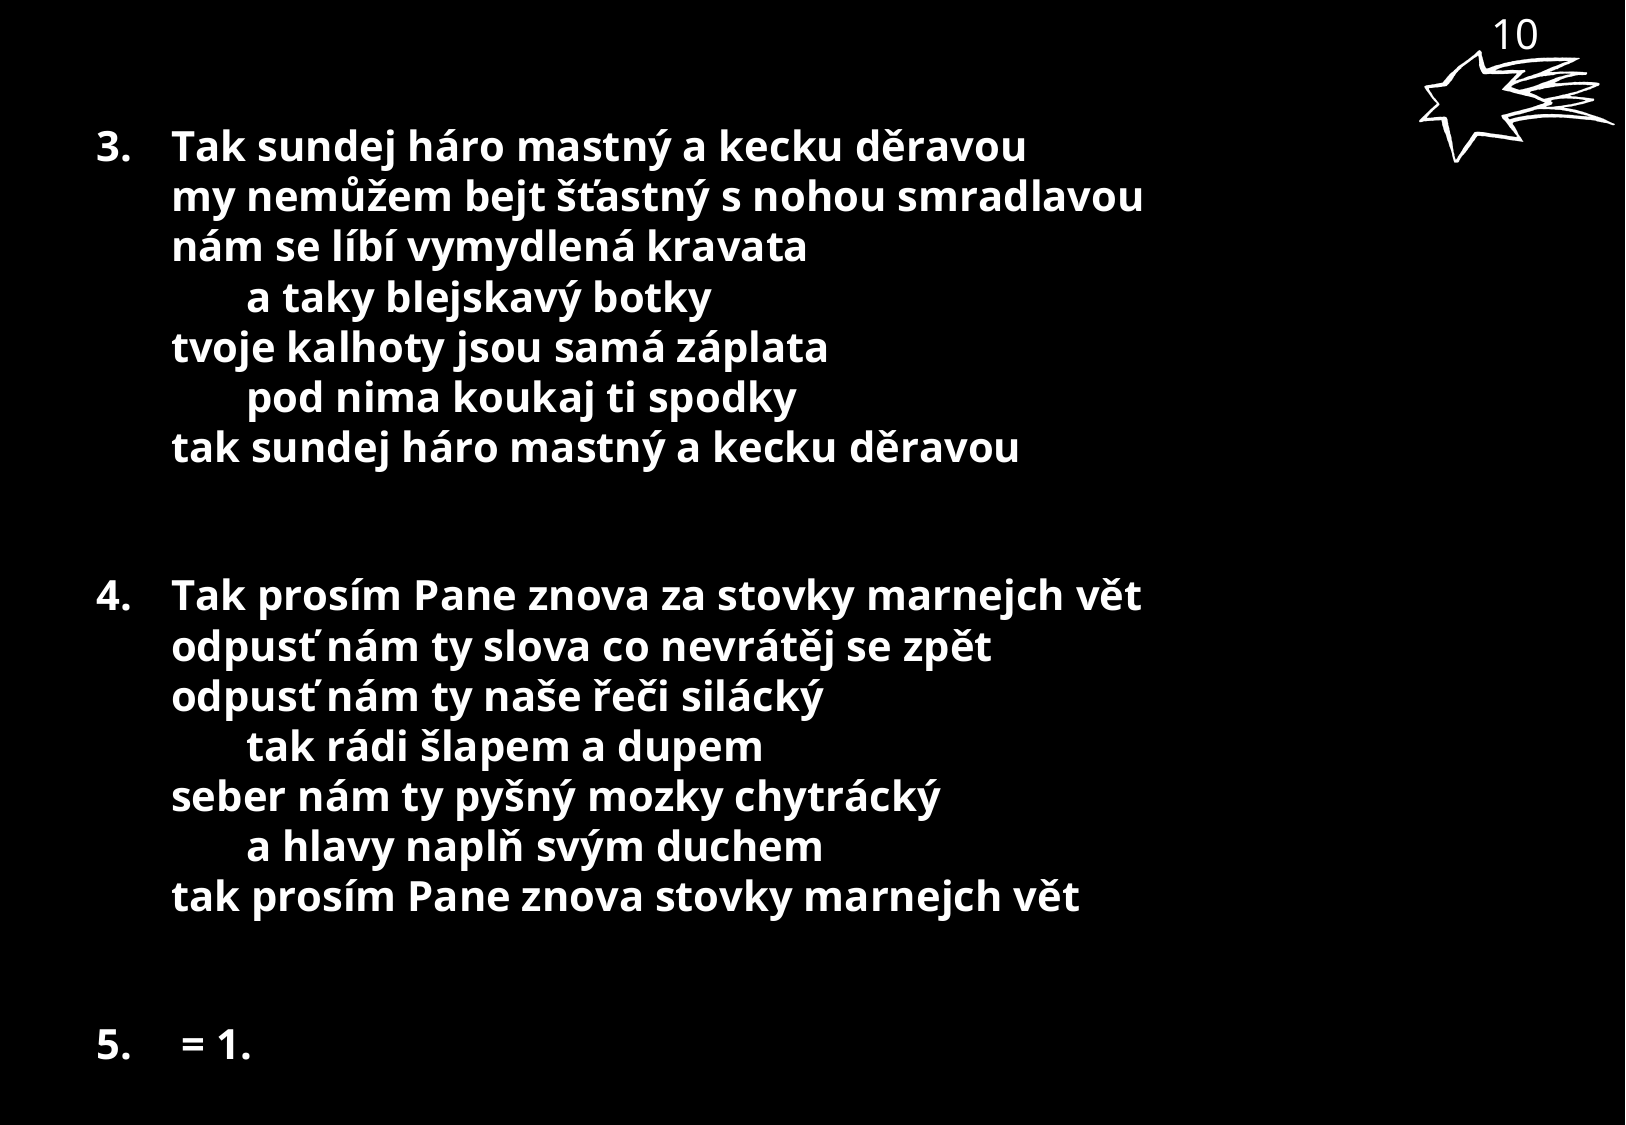

10
# Tak sundej háro mastný a kecku děravou my nemůžem bejt šťastný s nohou smradlavou nám se líbí vymydlená kravata a taky blejskavý botky tvoje kalhoty jsou samá záplata pod nima koukaj ti spodky tak sundej háro mastný a kecku děravou
Tak prosím Pane znova za stovky marnejch vět
odpusť nám ty slova co nevrátěj se zpět
odpusť nám ty naše řeči silácký
	tak rádi šlapem a dupem
seber nám ty pyšný mozky chytrácký
	a hlavy naplň svým duchem
tak prosím Pane znova stovky marnejch vět
 = 1.